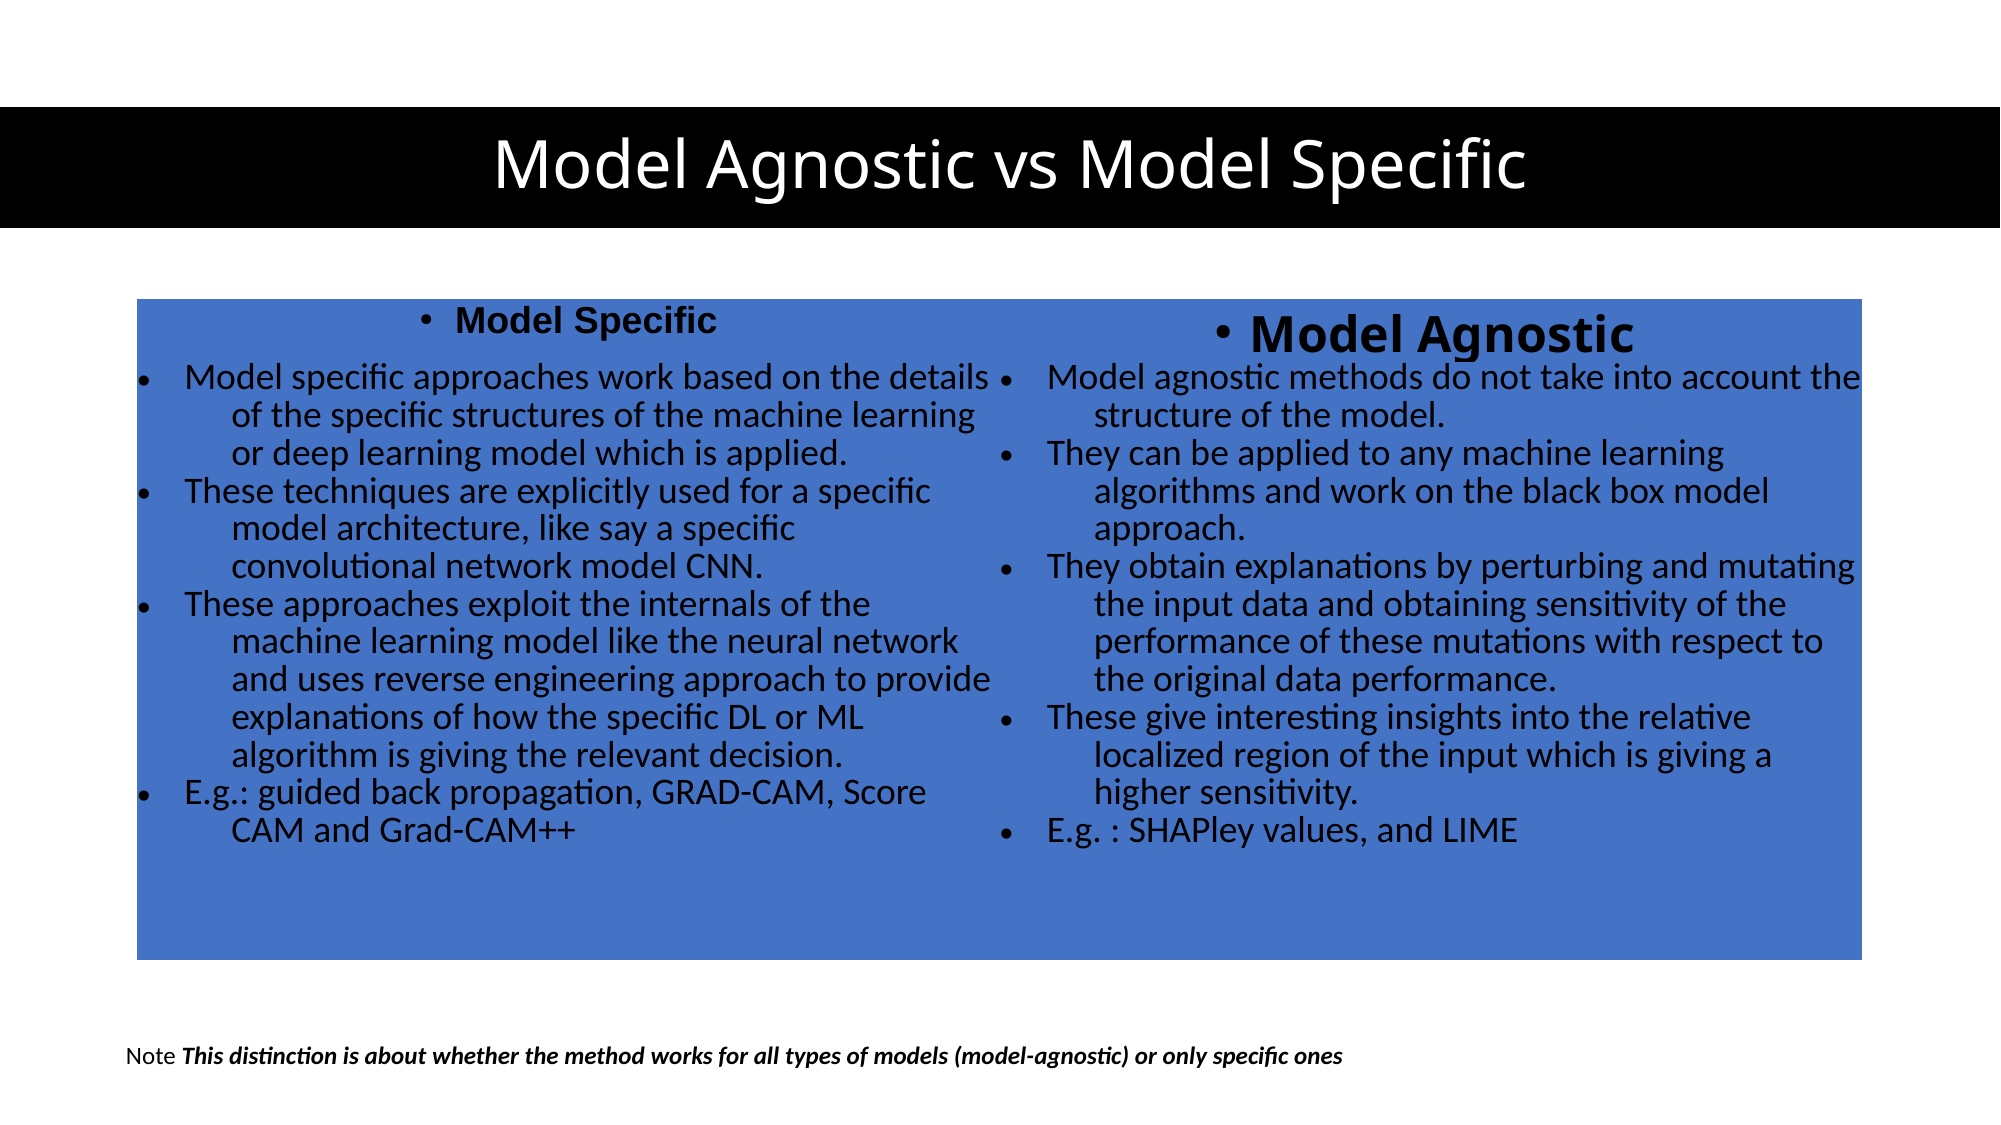

# Model Agnostic vs Model Specific
| Model Specific | Model Agnostic |
| --- | --- |
| Model specific approaches work based on the details of the specific structures of the machine learning or deep learning model which is applied. These techniques are explicitly used for a specific model architecture, like say a specific convolutional network model CNN. These approaches exploit the internals of the machine learning model like the neural network and uses reverse engineering approach to provide explanations of how the specific DL or ML algorithm is giving the relevant decision. E.g.: guided back propagation, GRAD-CAM, Score CAM and Grad-CAM++ | Model agnostic methods do not take into account the structure of the model. They can be applied to any machine learning algorithms and work on the black box model approach. They obtain explanations by perturbing and mutating the input data and obtaining sensitivity of the performance of these mutations with respect to the original data performance. These give interesting insights into the relative localized region of the input which is giving a higher sensitivity. E.g. : SHAPley values, and LIME |
Note This distinction is about whether the method works for all types of models (model-agnostic) or only specific ones